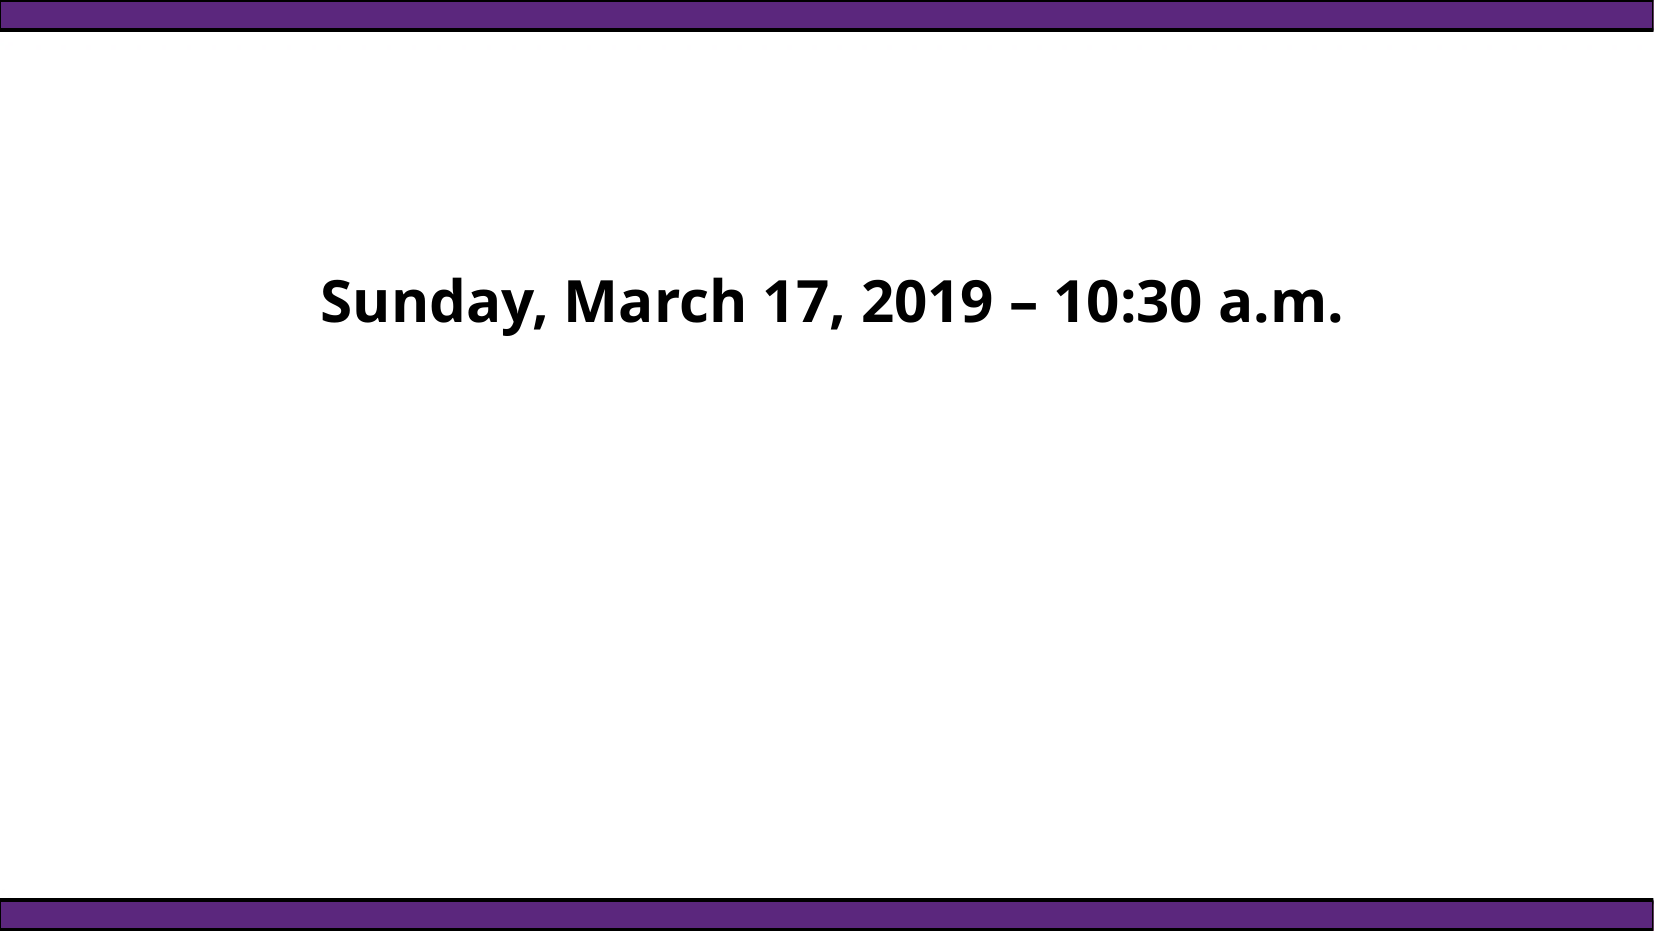

Sunday, March 17, 2019 – 10:30 a.m.